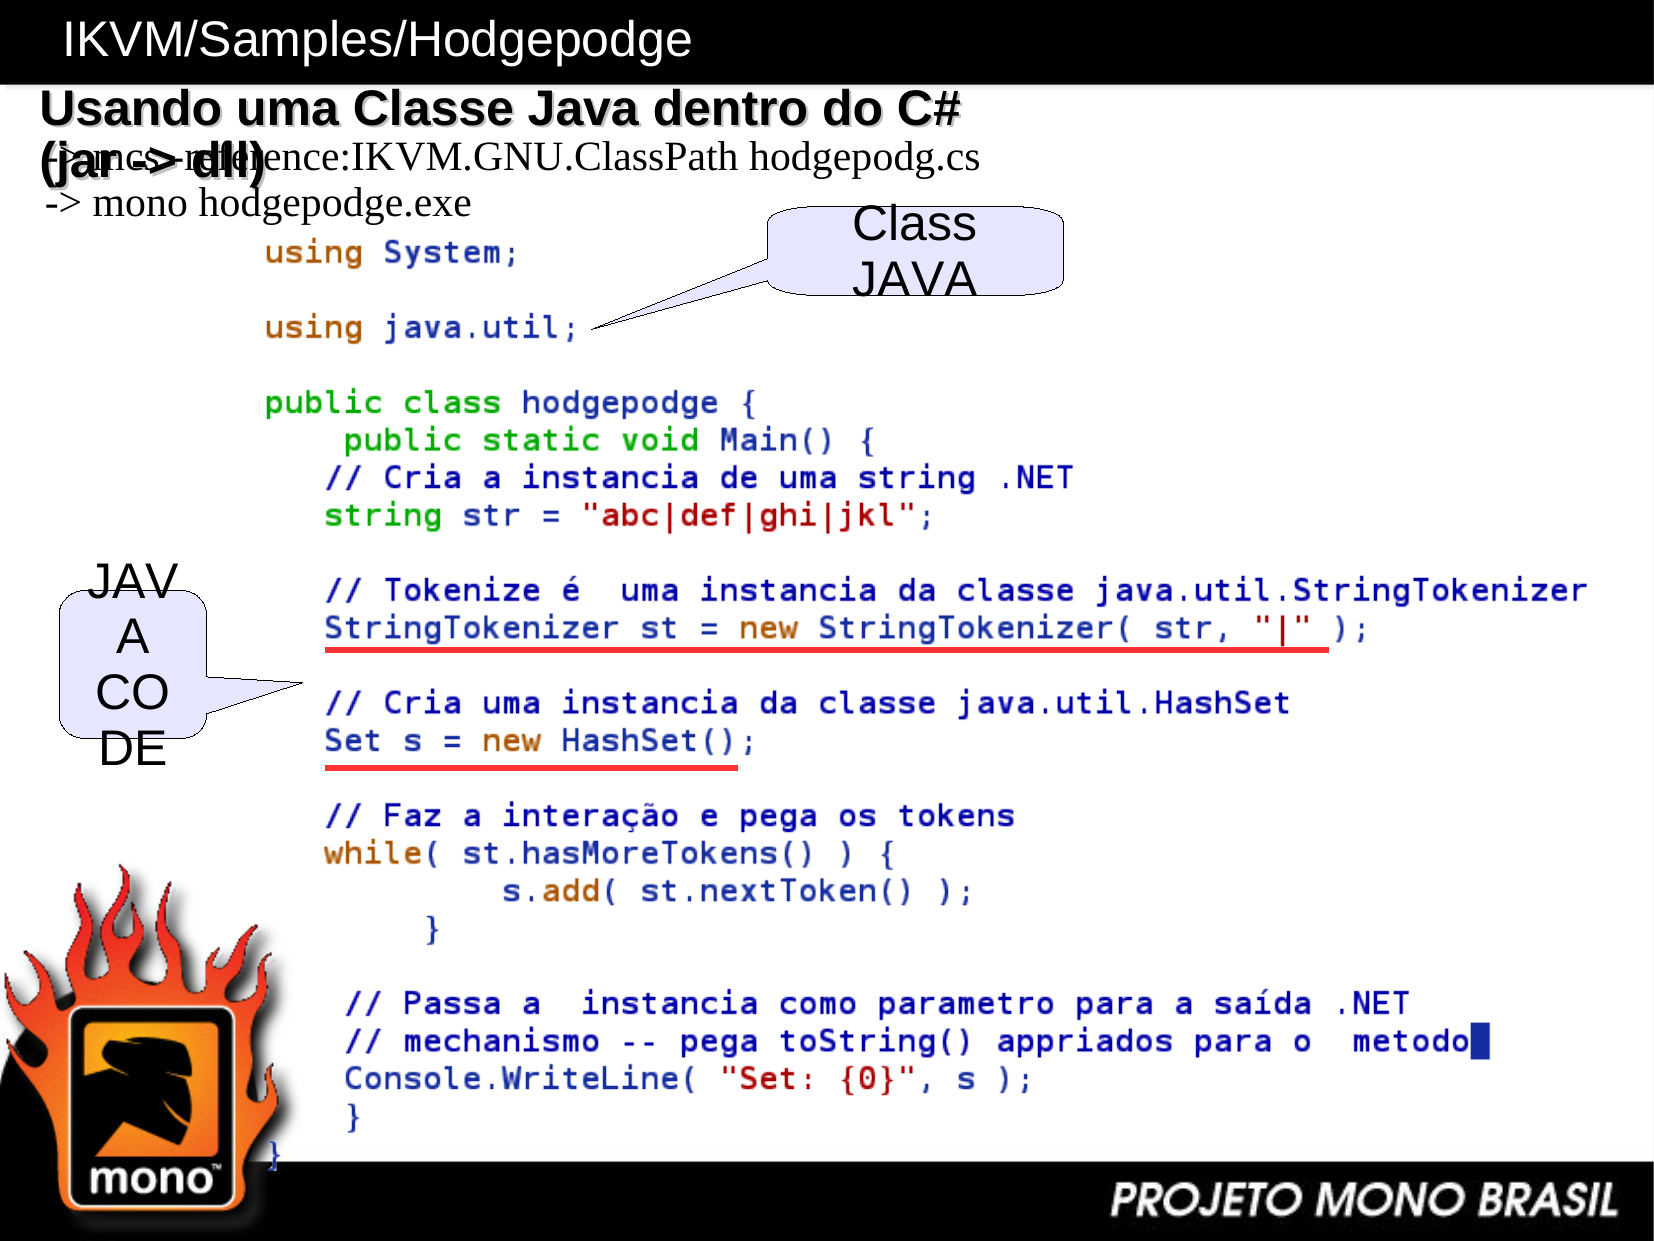

IKVM/Samples/Hodgepodge
Usando uma Classe Java dentro do C# (jar -> dll)
-> mcs -reference:IKVM.GNU.ClassPath hodgepodg.cs
-> mono hodgepodge.exe
Class JAVA
JAVA
CODE